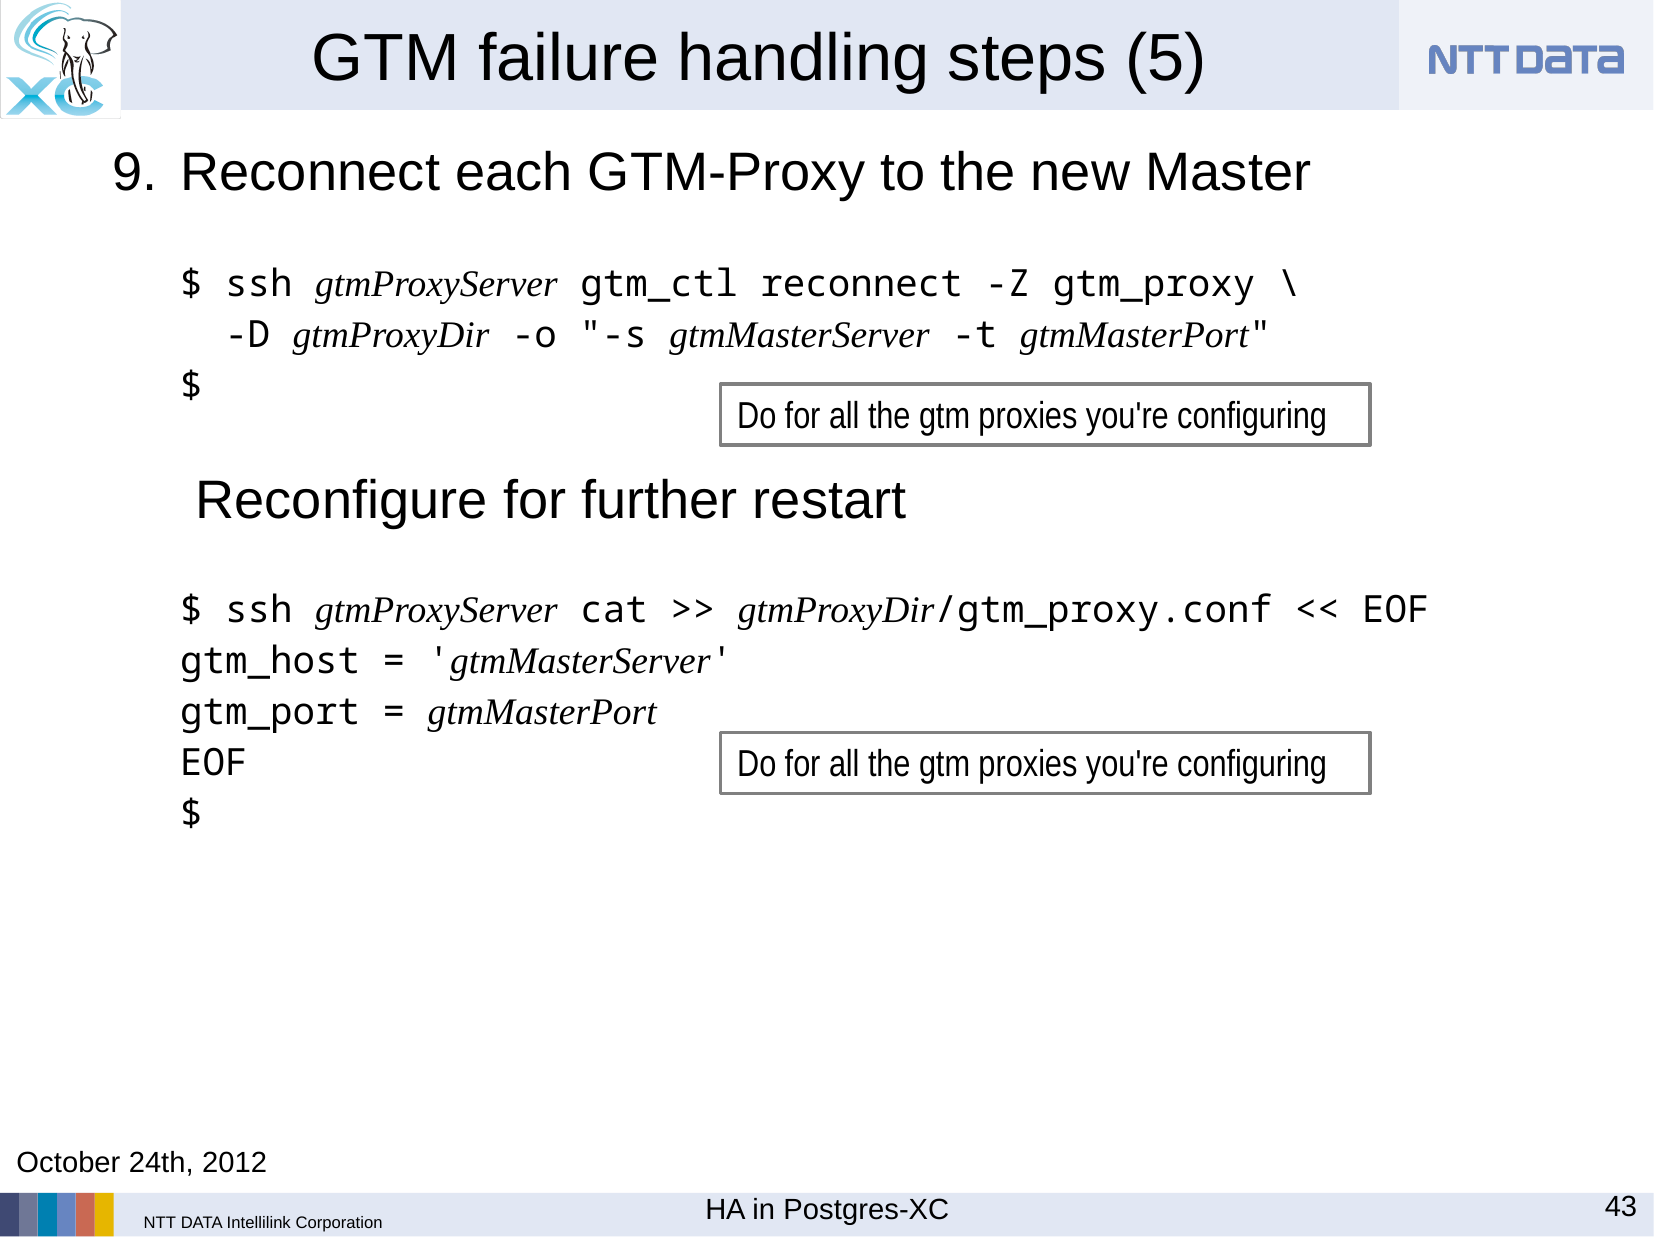

# GTM failure handling steps (5)
 Reconnect each GTM-Proxy to the new Master
 Reconfigure for further restart
$ ssh gtmProxyServer gtm_ctl reconnect -Z gtm_proxy \
 -D gtmProxyDir -o "-s gtmMasterServer -t gtmMasterPort"
$
Do for all the gtm proxies you're configuring
$ ssh gtmProxyServer cat >> gtmProxyDir/gtm_proxy.conf << EOF
gtm_host = 'gtmMasterServer'
gtm_port = gtmMasterPort
EOF
$
Do for all the gtm proxies you're configuring
October 24th, 2012
43
HA in Postgres-XC